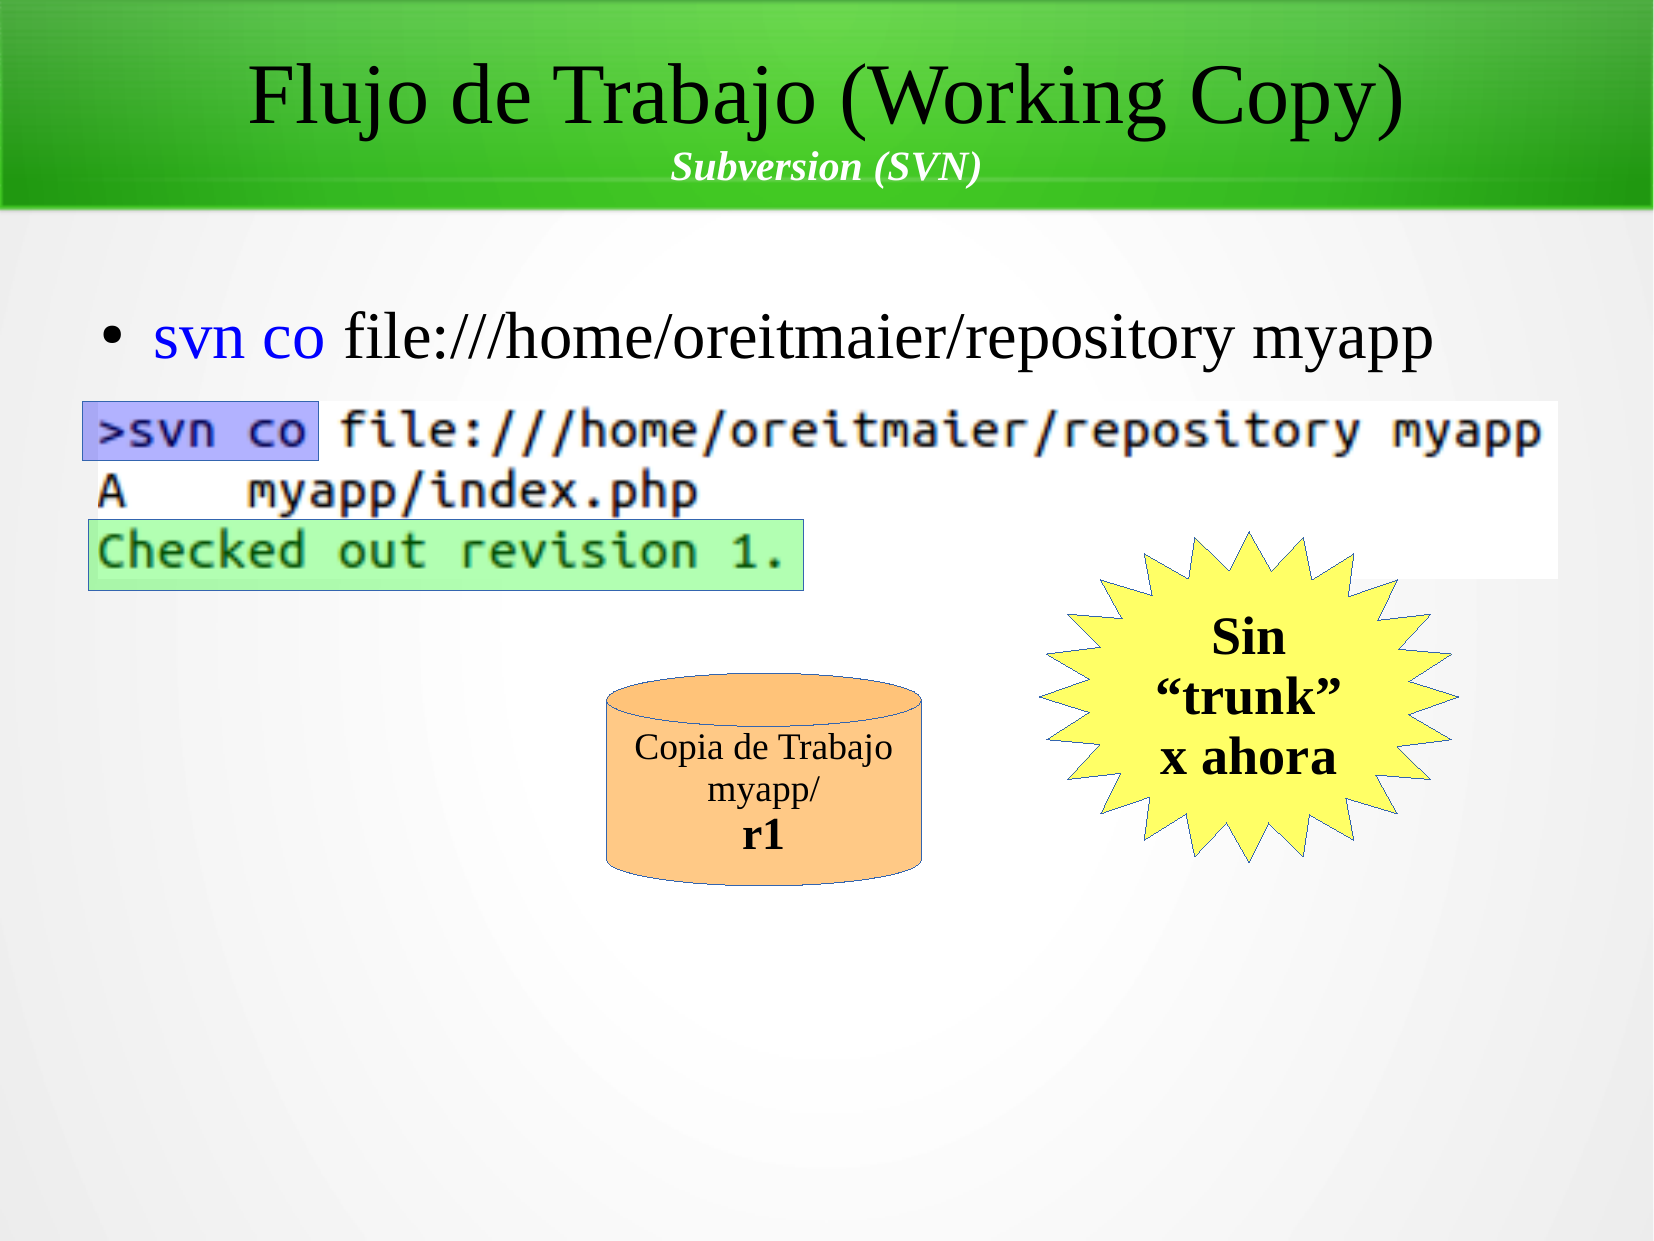

# Flujo de Trabajo (Working Copy) Subversion (SVN)
svn co file:///home/oreitmaier/repository myapp
Sin
“trunk”
x ahora
Copia de Trabajo
myapp/
r1